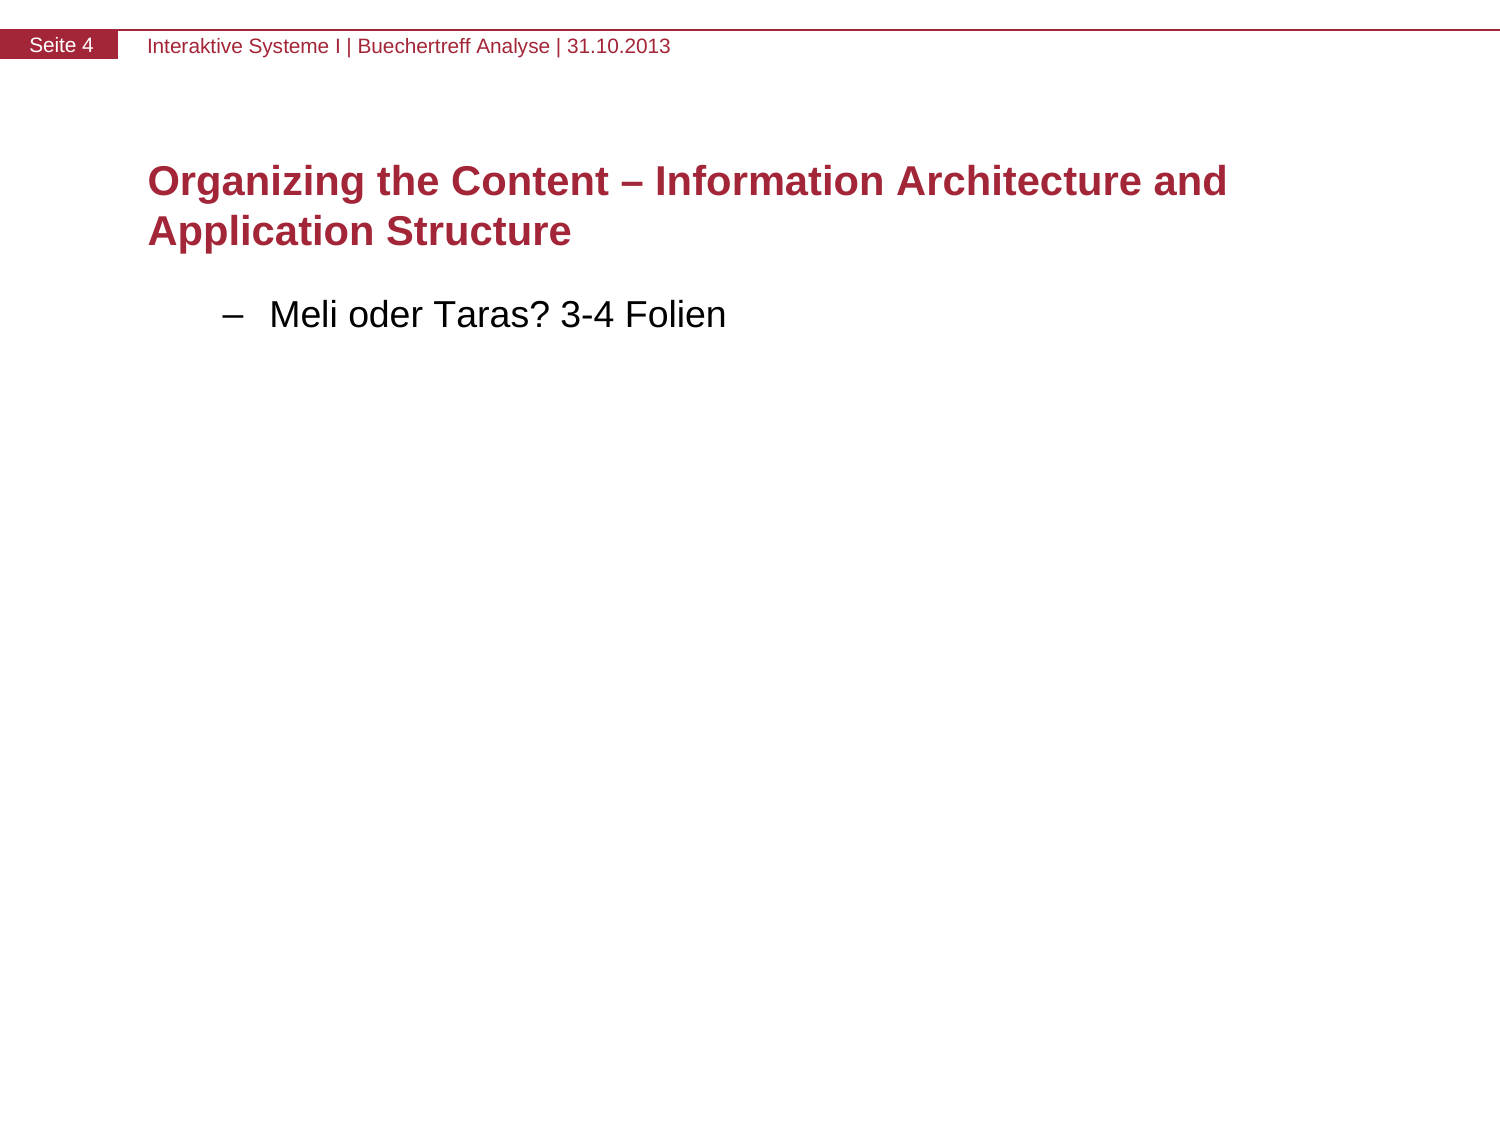

# Organizing the Content – Information Architecture and Application Structure
Meli oder Taras? 3-4 Folien